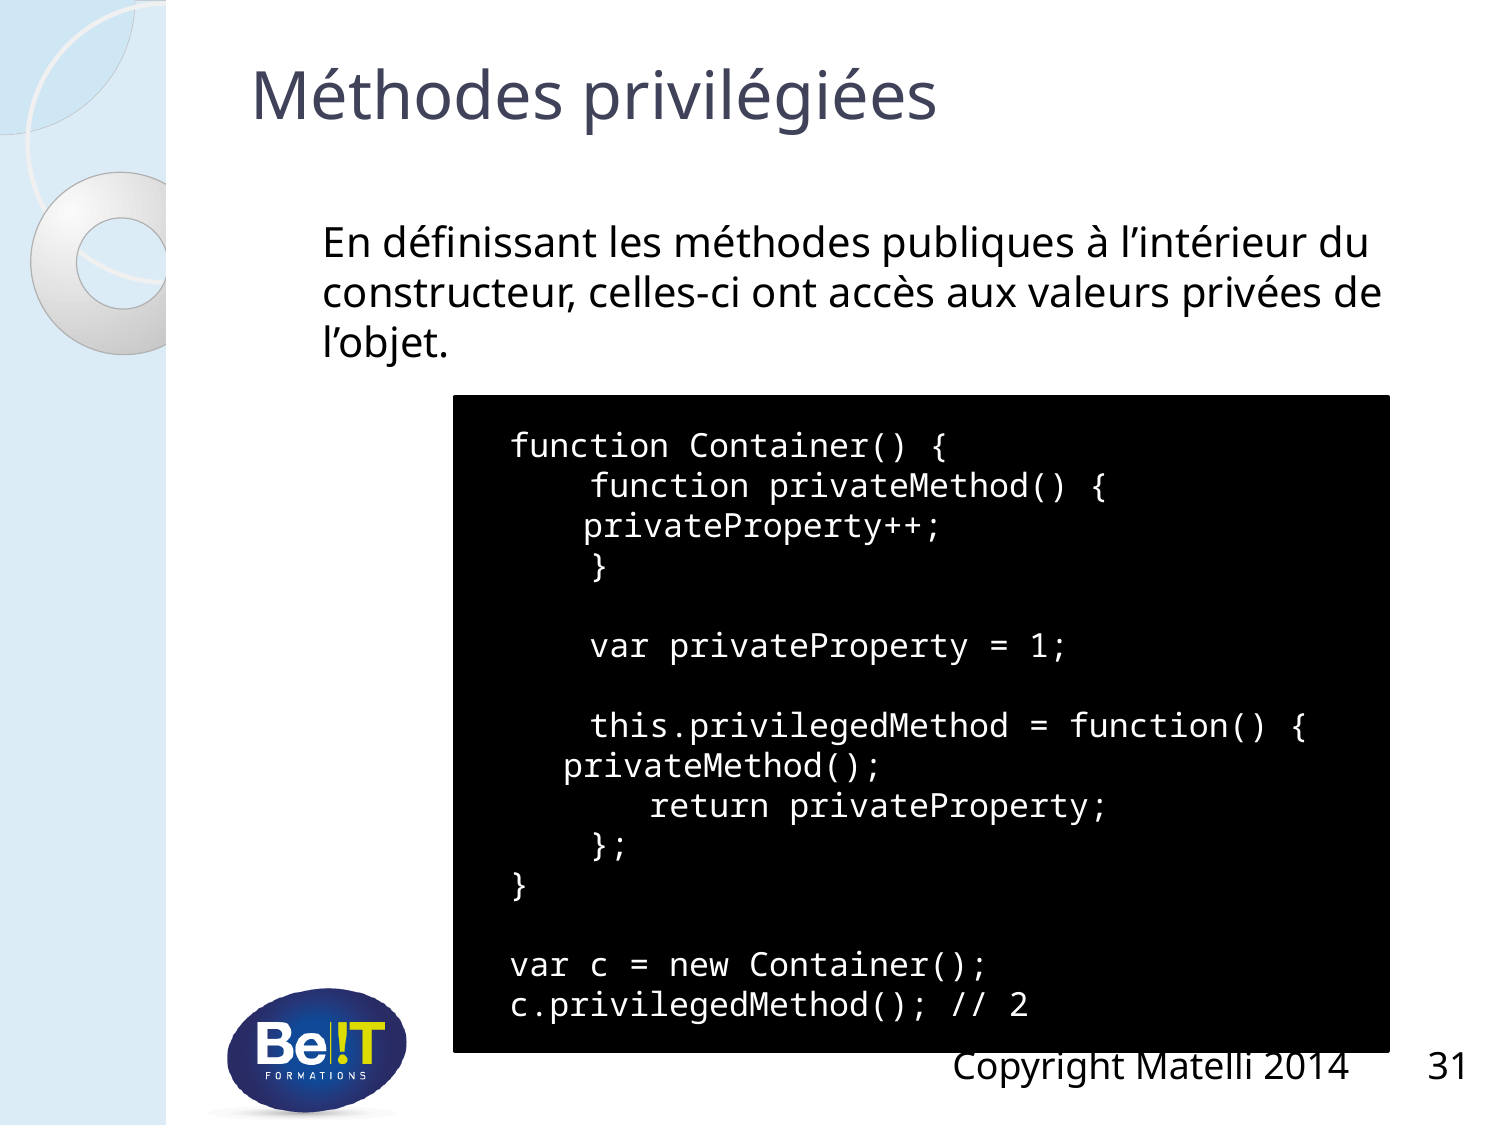

# Méthodes privilégiées
En définissant les méthodes publiques à l’intérieur du constructeur, celles-ci ont accès aux valeurs privées de l’objet.
 function Container() {
 function privateMethod() {
	 privateProperty++;
 }
 var privateProperty = 1;
 this.privilegedMethod = function() {
 	 privateMethod();
 return privateProperty;
 };
 }
 var c = new Container();
 c.privilegedMethod(); // 2
Copyright Matelli 2014